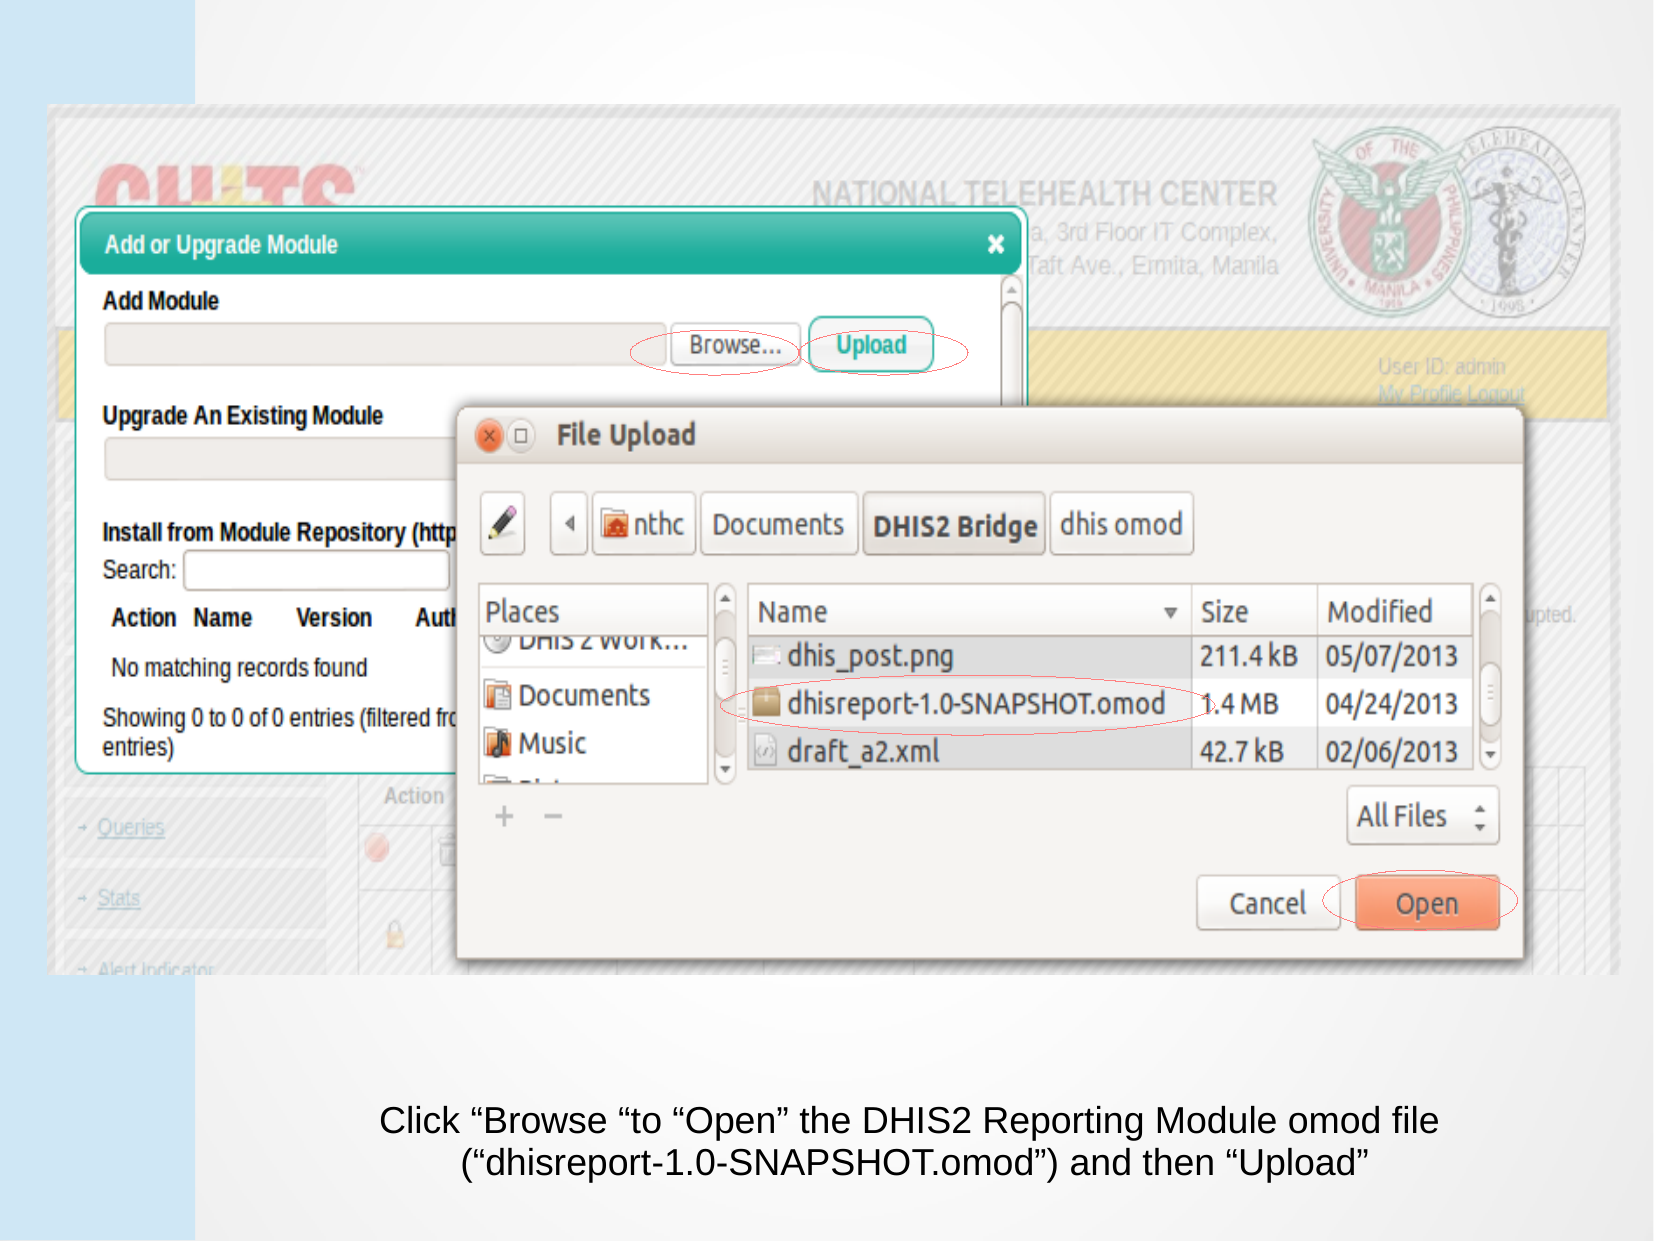

# Click “Browse “to “Open” the DHIS2 Reporting Module omod file
(“dhisreport-1.0-SNAPSHOT.omod”) and then “Upload”